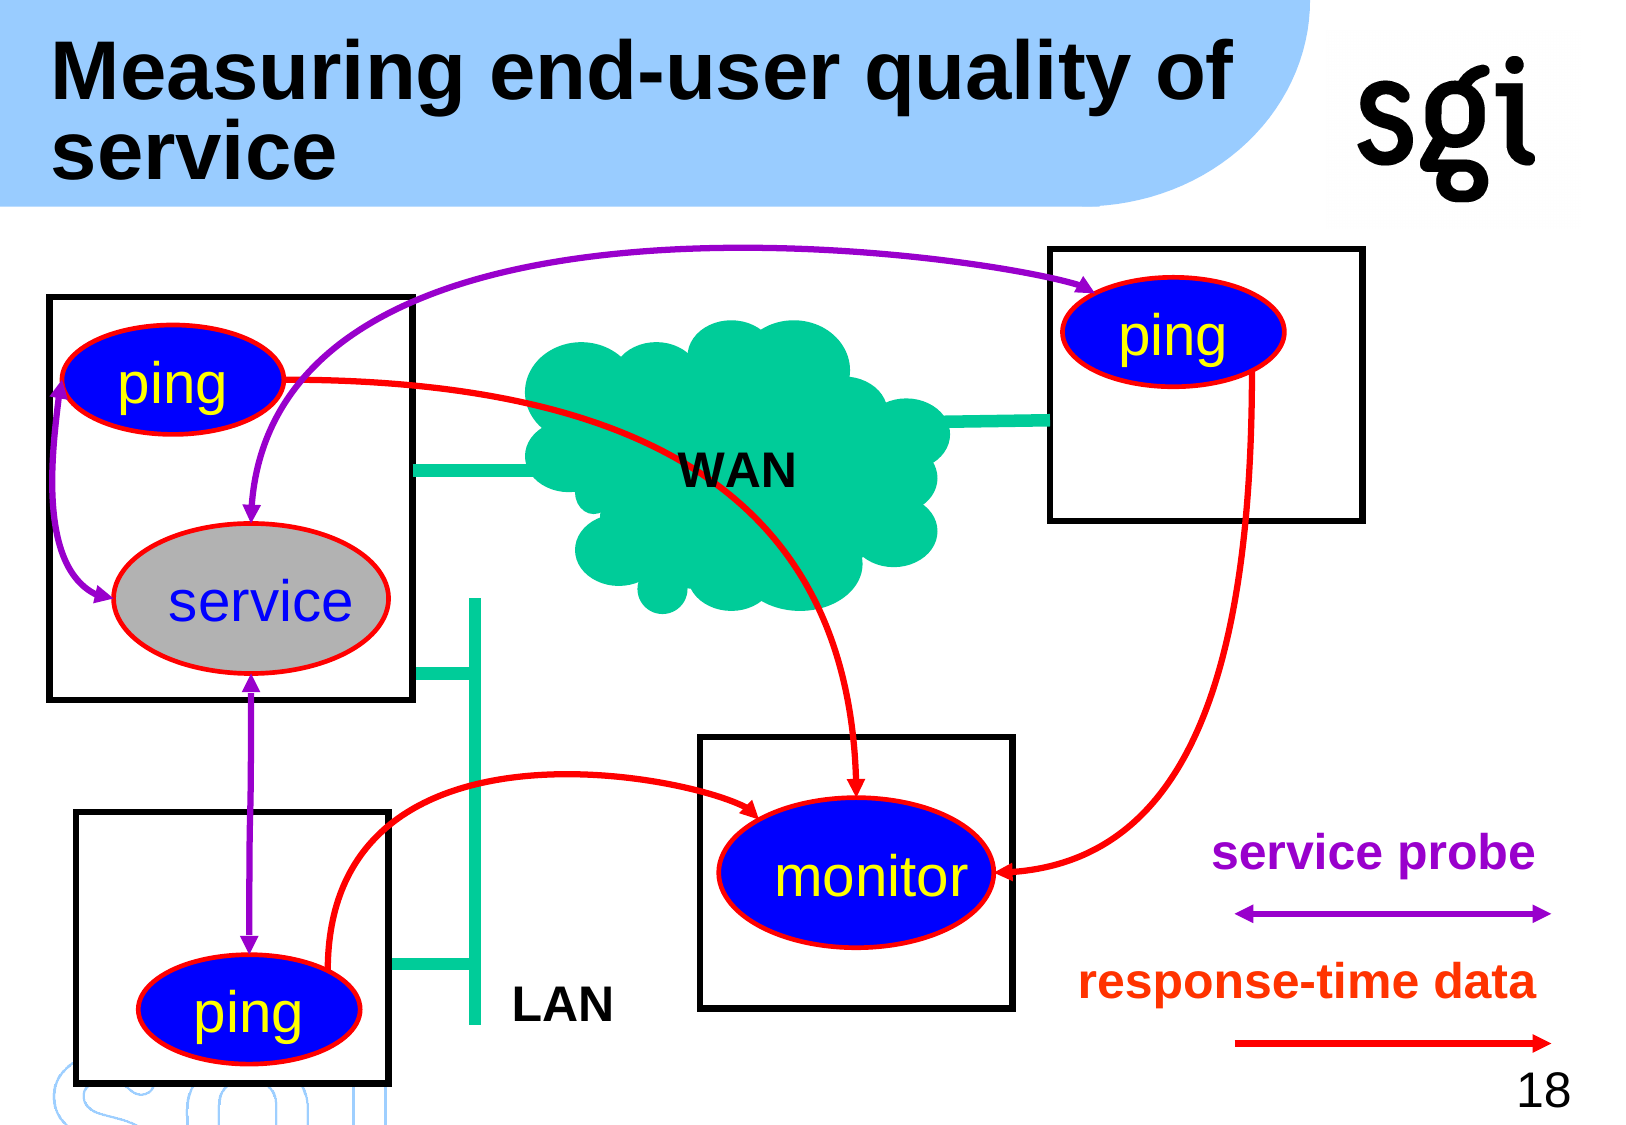

# Measuring end-user quality of service
ping
ping
WAN
service
monitor
service probe
response-time data
ping
LAN